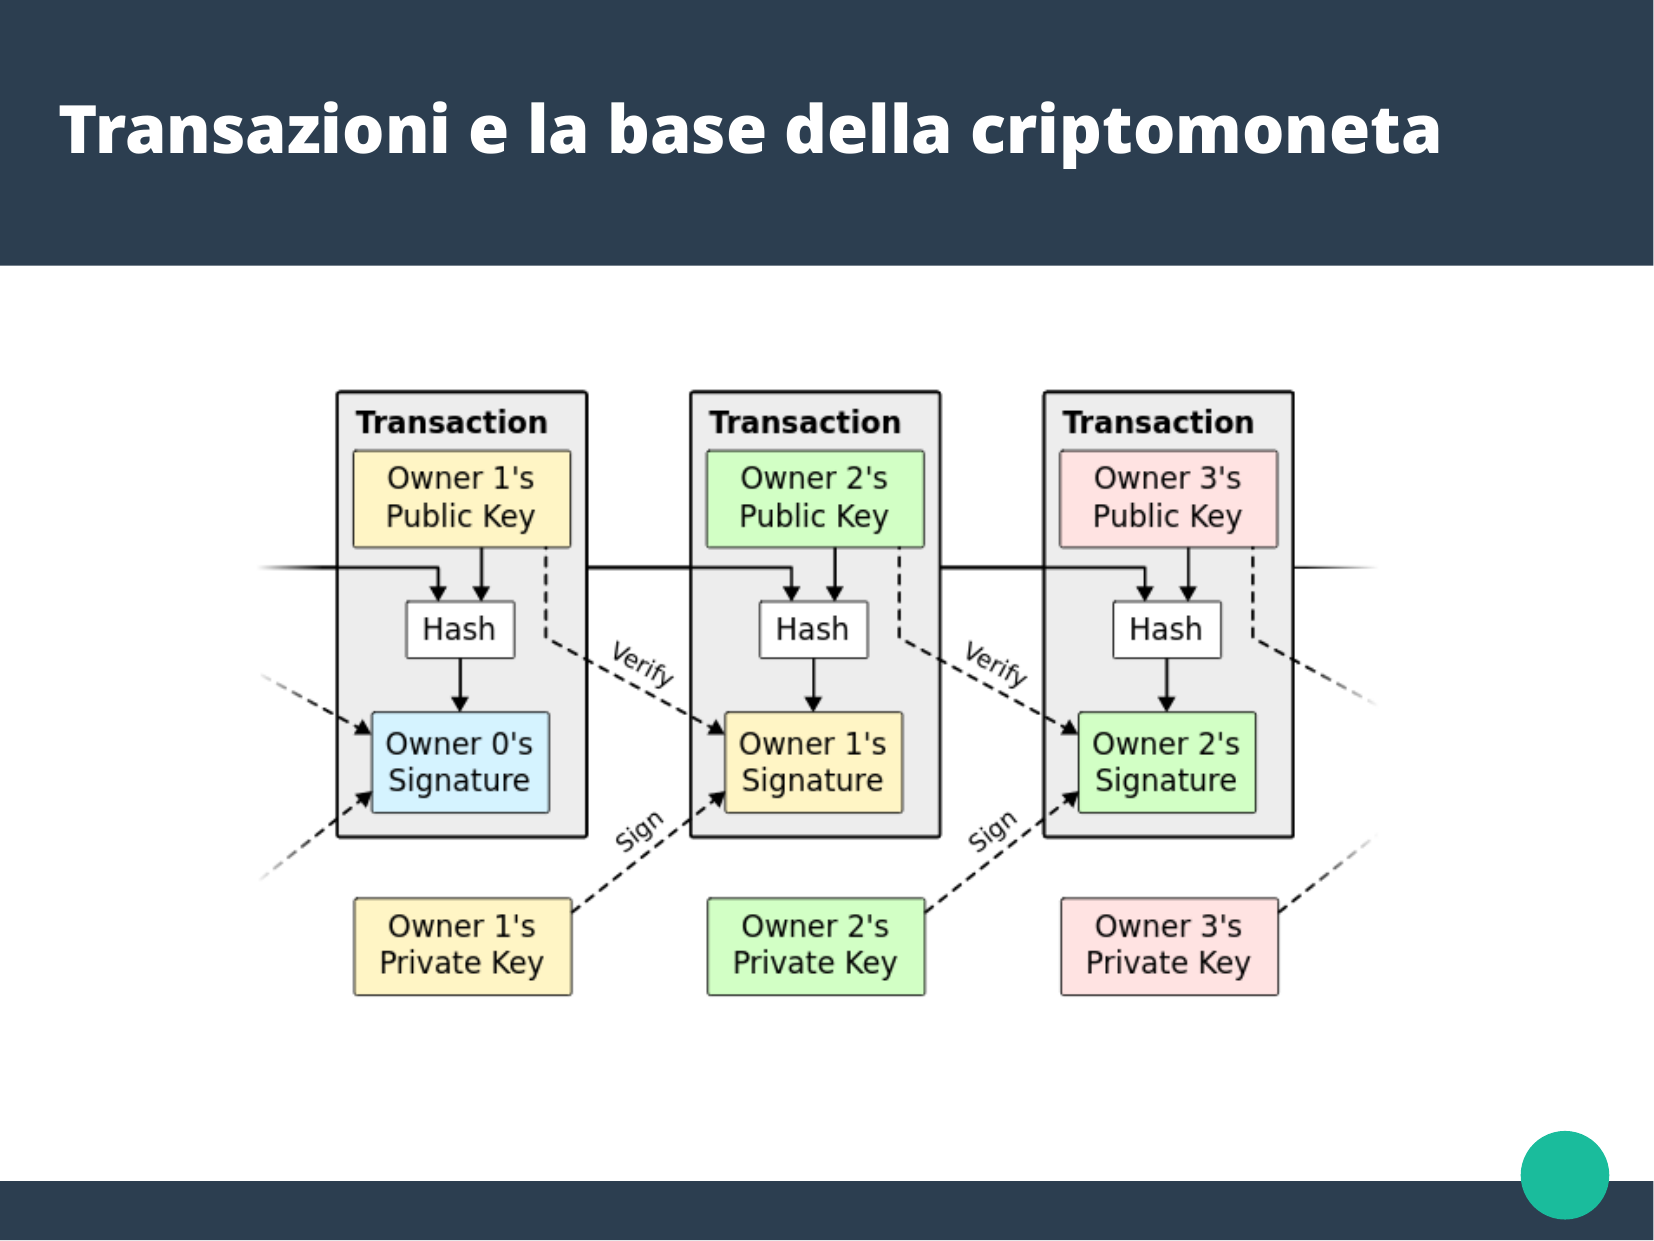

# Transazioni e la base della criptomoneta